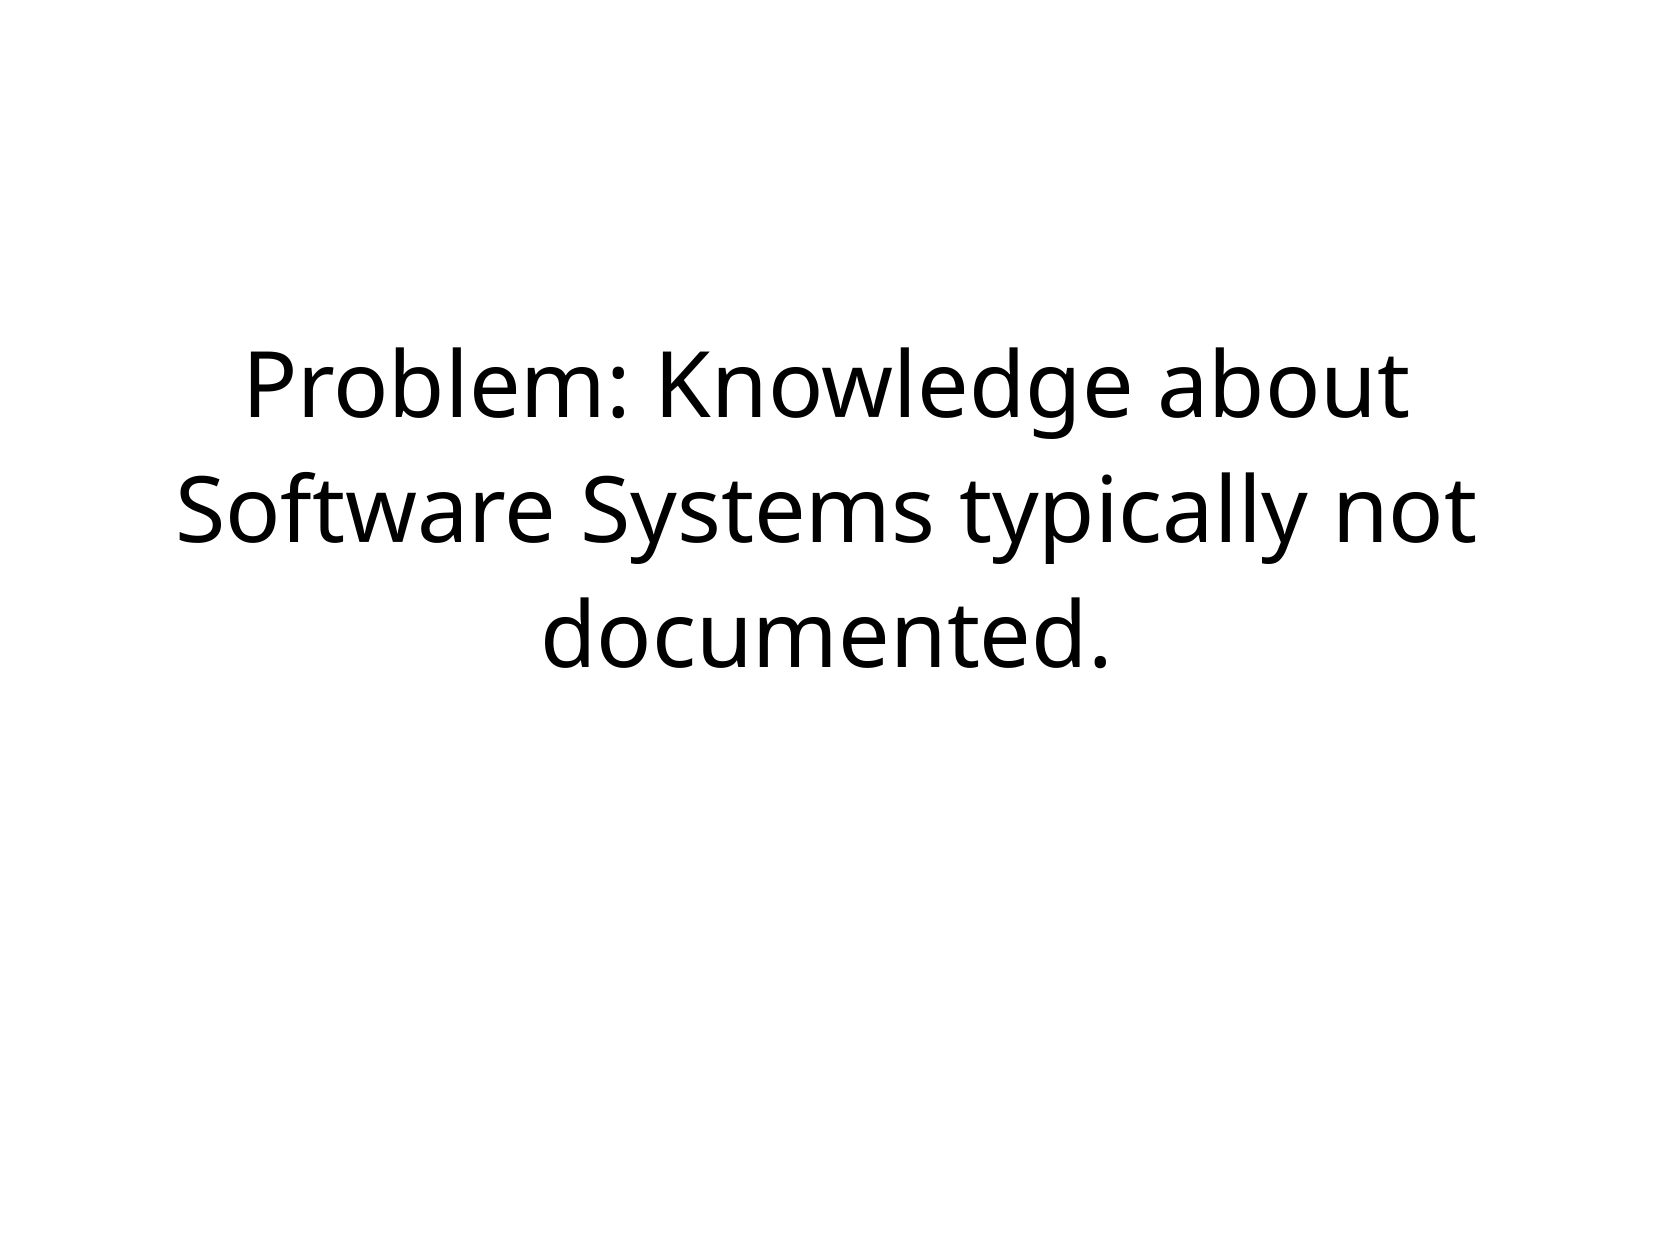

# Problem: Knowledge about Software Systems typically not documented.